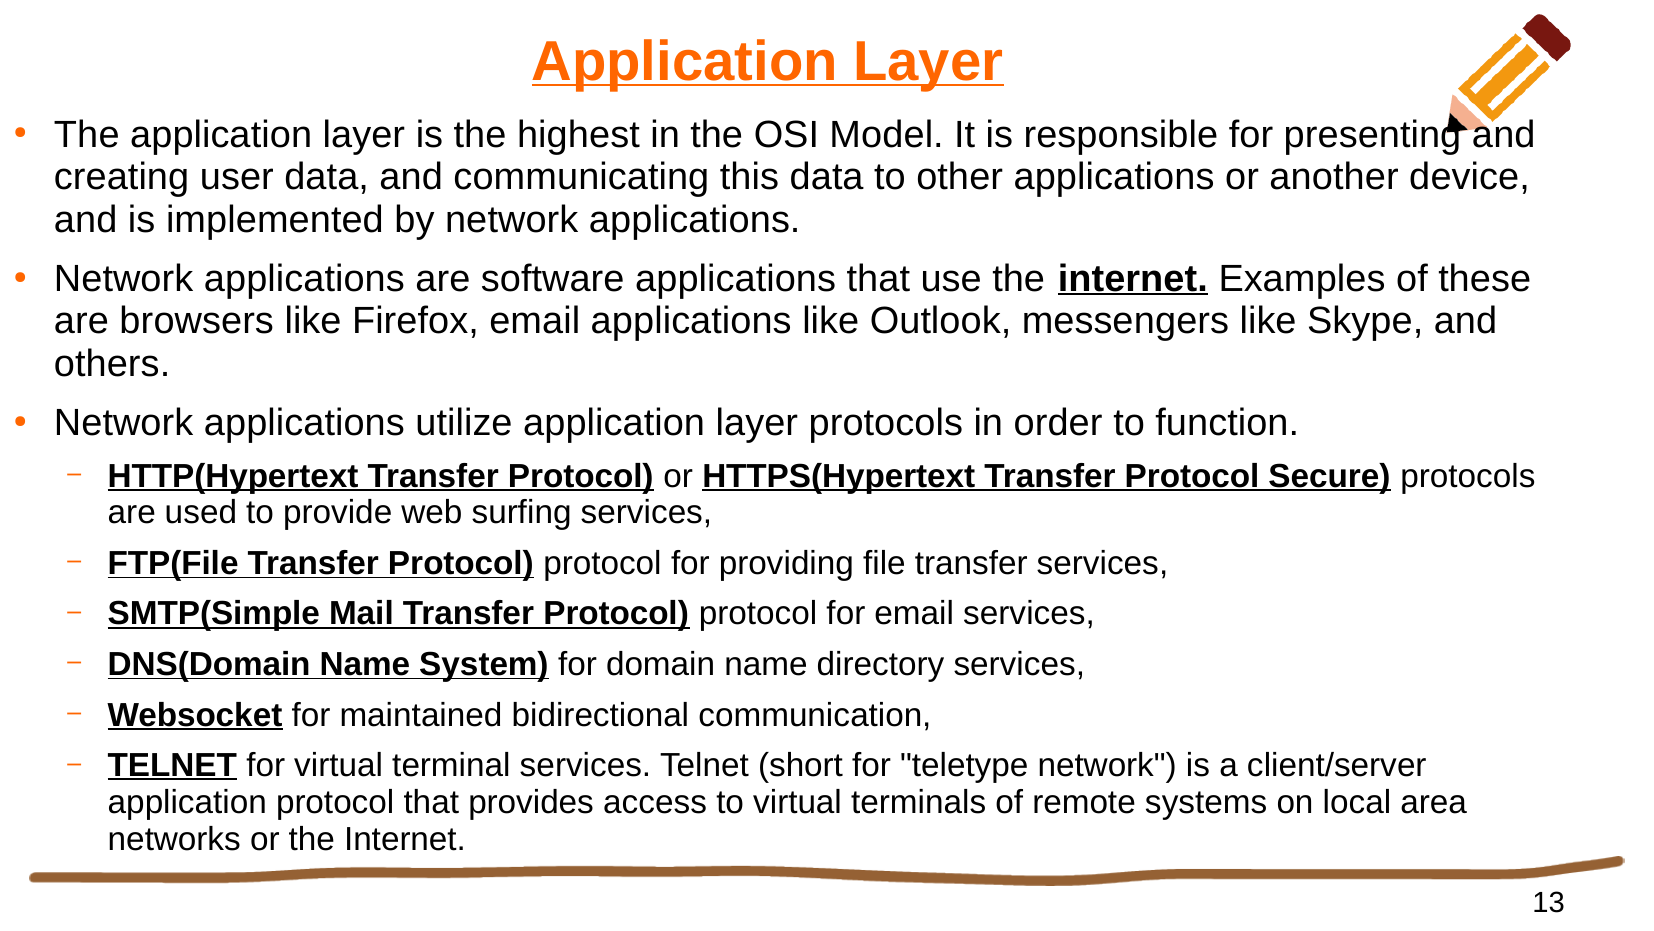

# Application Layer
The application layer is the highest in the OSI Model. It is responsible for presenting and creating user data, and communicating this data to other applications or another device, and is implemented by network applications.
Network applications are software applications that use the internet. Examples of these are browsers like Firefox, email applications like Outlook, messengers like Skype, and others.
Network applications utilize application layer protocols in order to function.
HTTP(Hypertext Transfer Protocol) or HTTPS(Hypertext Transfer Protocol Secure) protocols are used to provide web surfing services,
FTP(File Transfer Protocol) protocol for providing file transfer services,
SMTP(Simple Mail Transfer Protocol) protocol for email services,
DNS(Domain Name System) for domain name directory services,
Websocket for maintained bidirectional communication,
TELNET for virtual terminal services. Telnet (short for "teletype network") is a client/server application protocol that provides access to virtual terminals of remote systems on local area networks or the Internet.
13